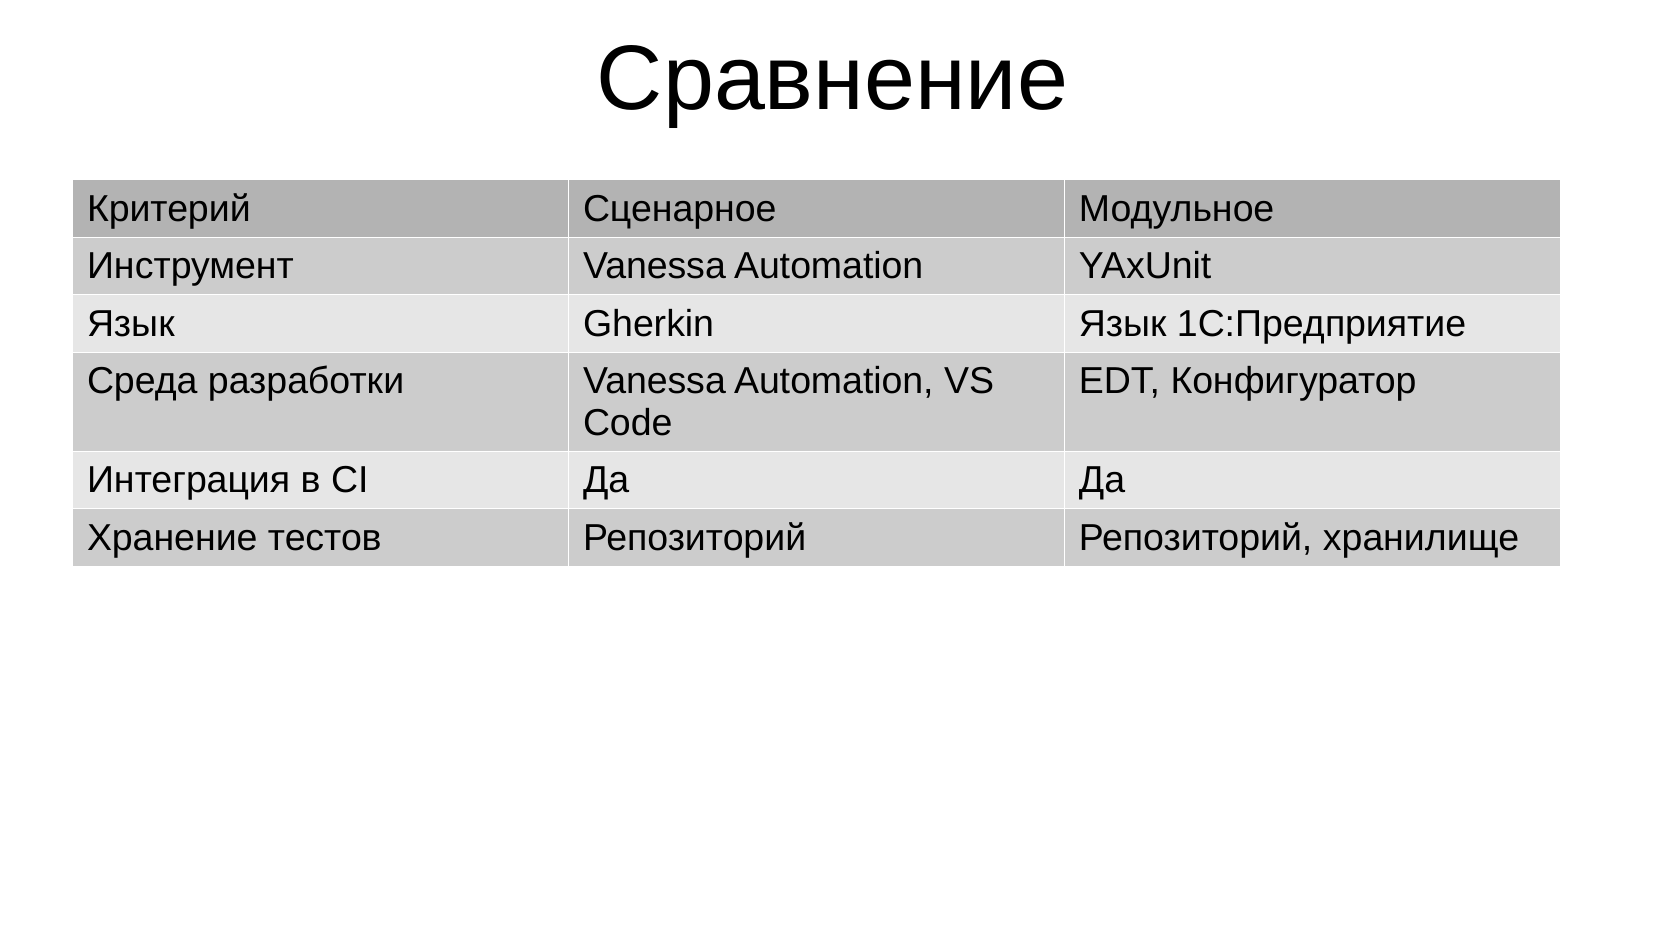

# Сравнение
| Критерий | Сценарное | Модульное |
| --- | --- | --- |
| Инструмент | Vanessa Automation | YAxUnit |
| Язык | Gherkin | Язык 1С:Предприятие |
| Среда разработки | Vanessa Automation, VS Code | EDT, Конфигуратор |
| Интеграция в CI | Да | Да |
| Хранение тестов | Репозиторий | Репозиторий, хранилище |